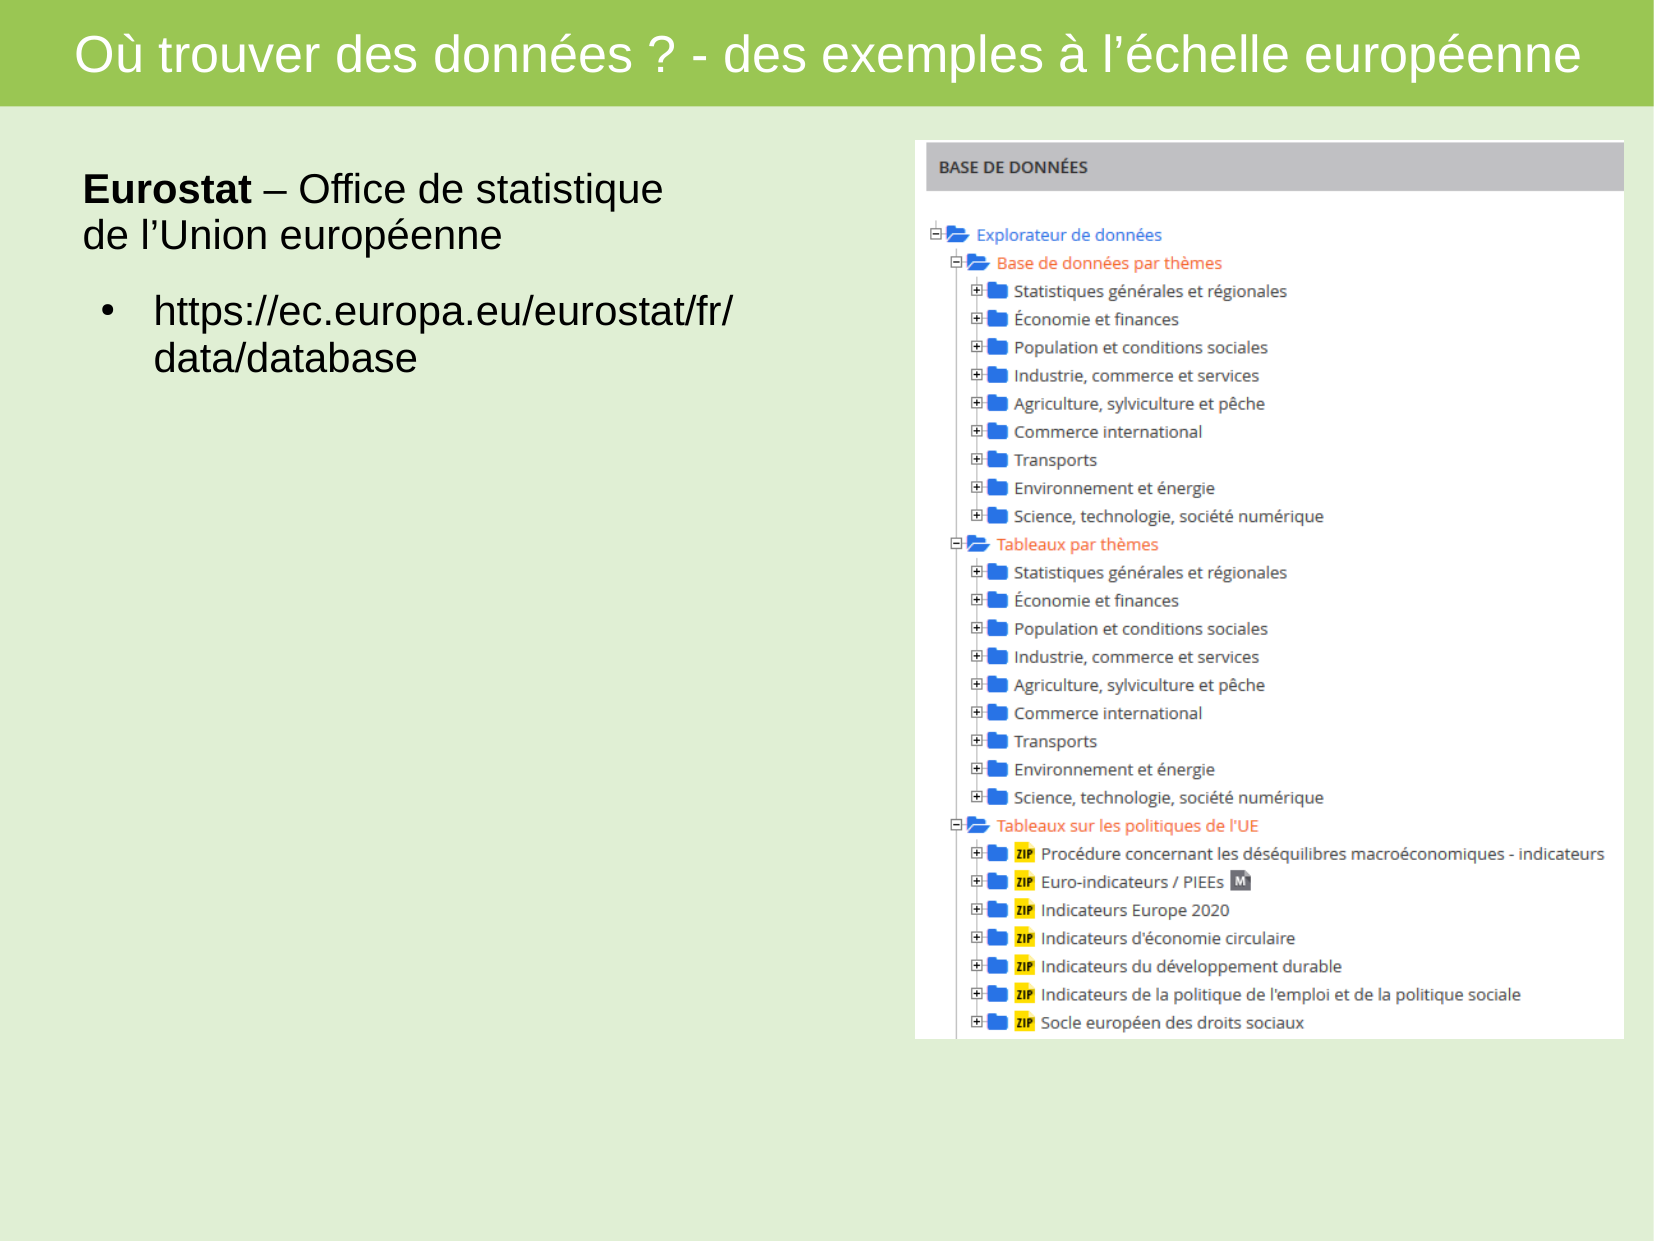

# Où trouver des données ? - des exemples à l’échelle européenne
Eurostat – Office de statistique
de l’Union européenne
https://ec.europa.eu/eurostat/fr/data/database